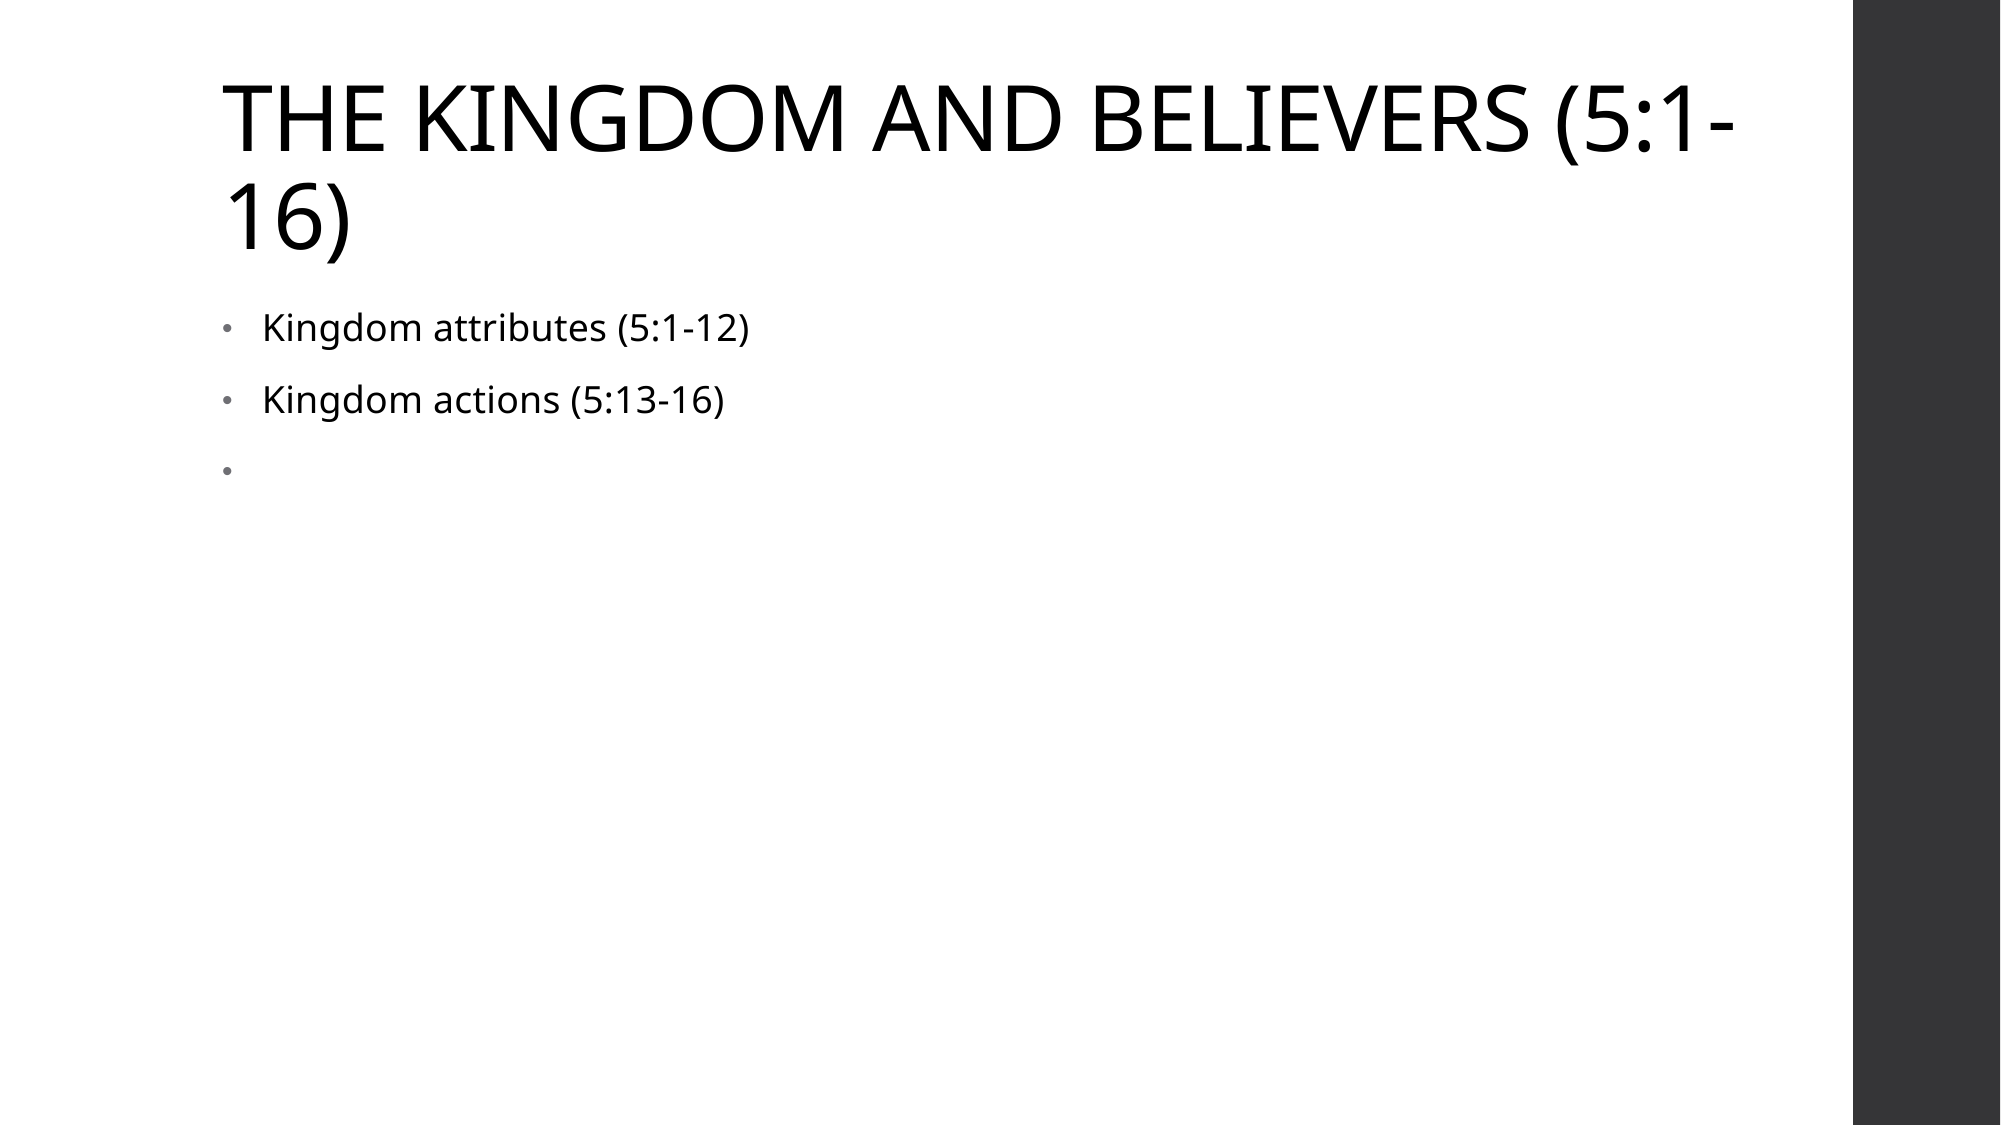

# THE KINGDOM AND BELIEVERS (5:1-16)
 Kingdom attributes (5:1-12)
 Kingdom actions (5:13-16)